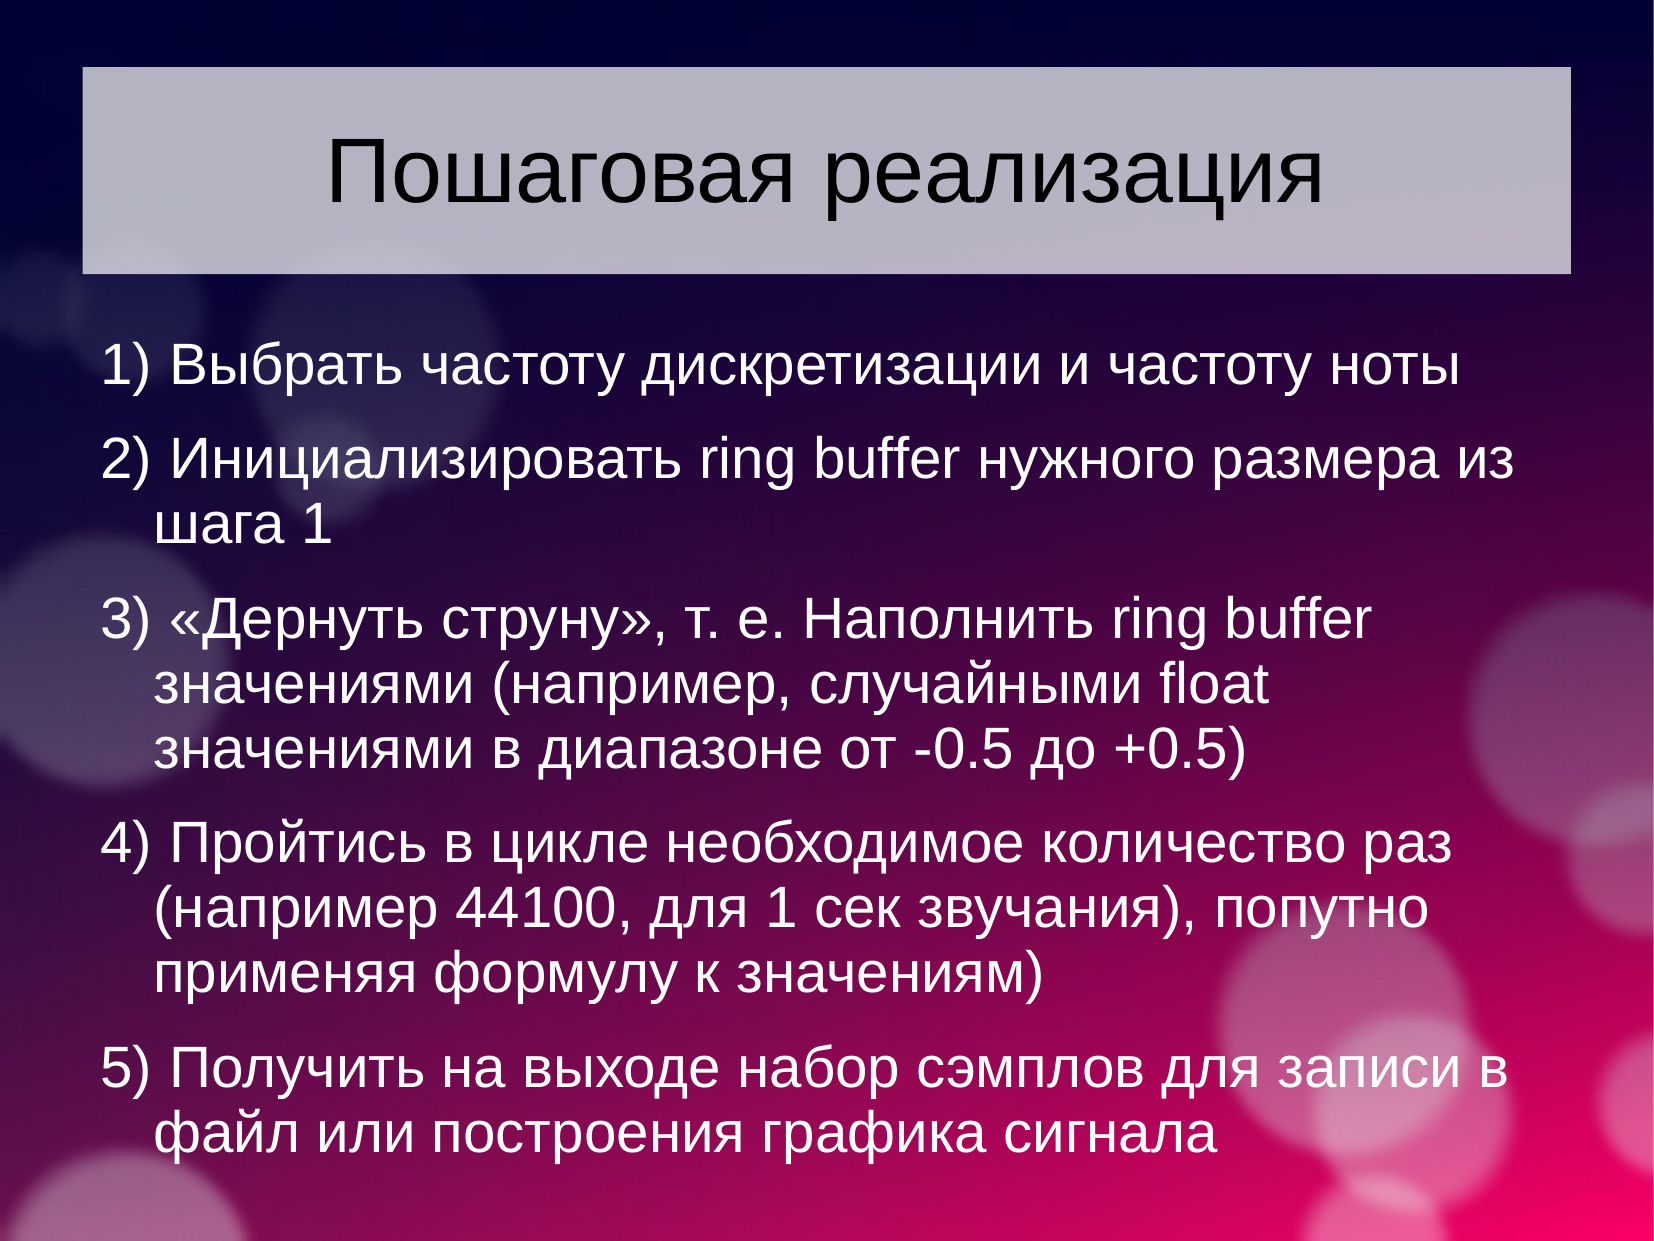

# Пошаговая реализация
 Выбрать частоту дискретизации и частоту ноты
 Инициализировать ring buffer нужного размера из шага 1
 «Дернуть струну», т. е. Наполнить ring buffer значениями (например, случайными float значениями в диапазоне от -0.5 до +0.5)
 Пройтись в цикле необходимое количество раз (например 44100, для 1 сек звучания), попутно применяя формулу к значениям)
 Получить на выходе набор сэмплов для записи в файл или построения графика сигнала